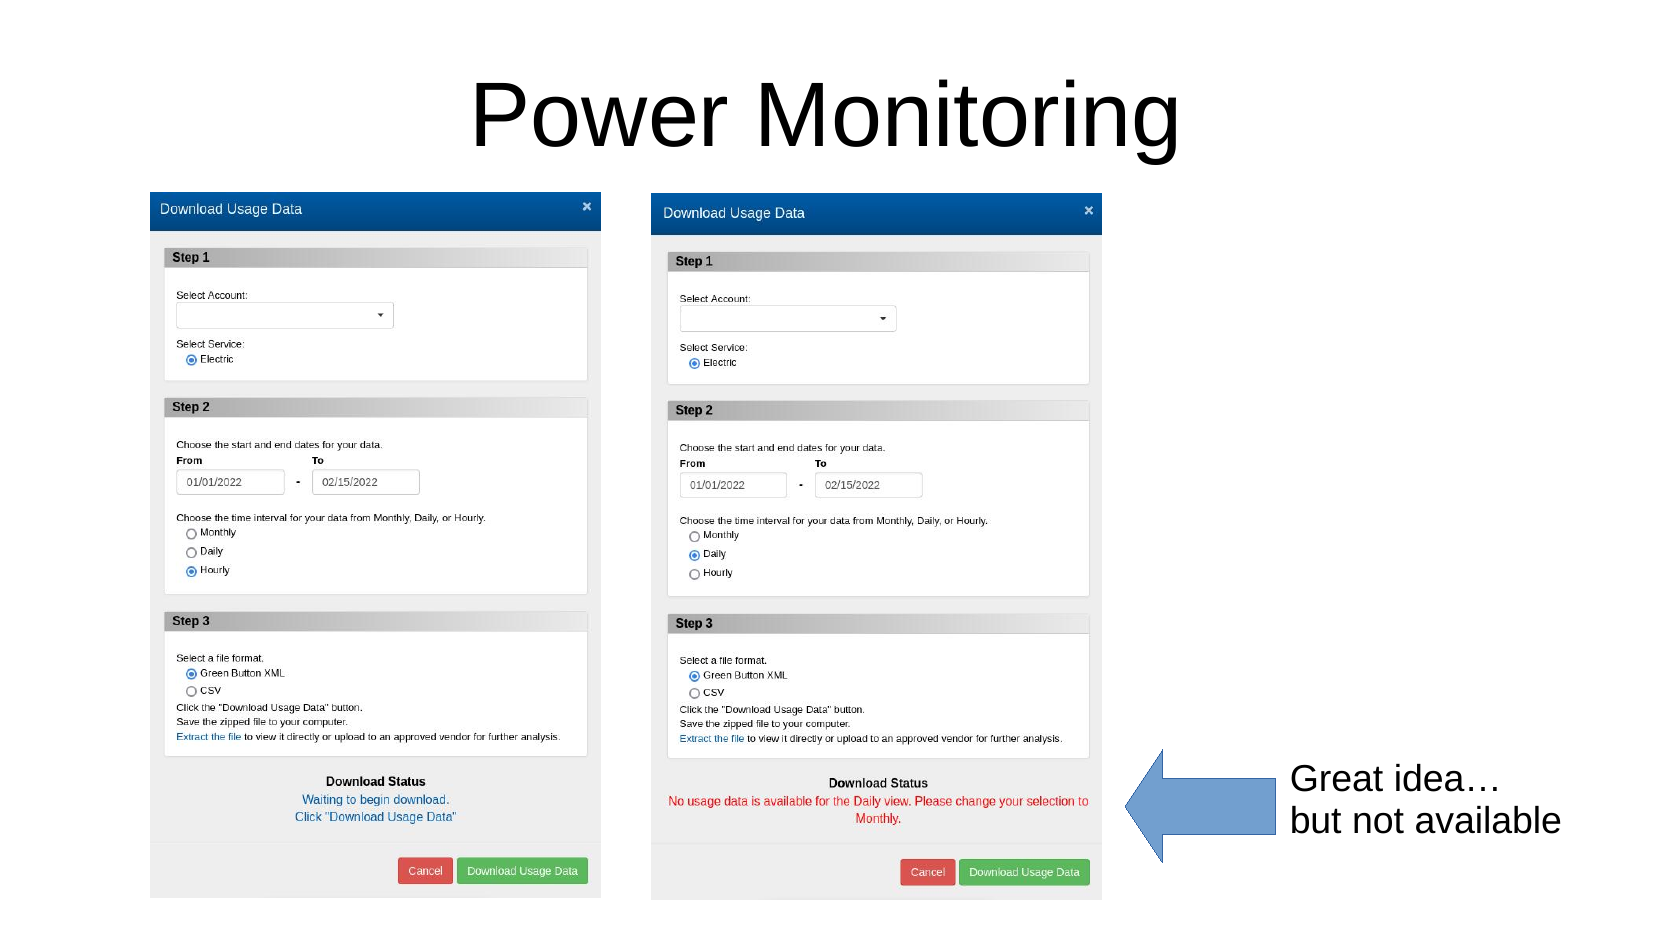

# Power Monitoring
Great idea…
but not available